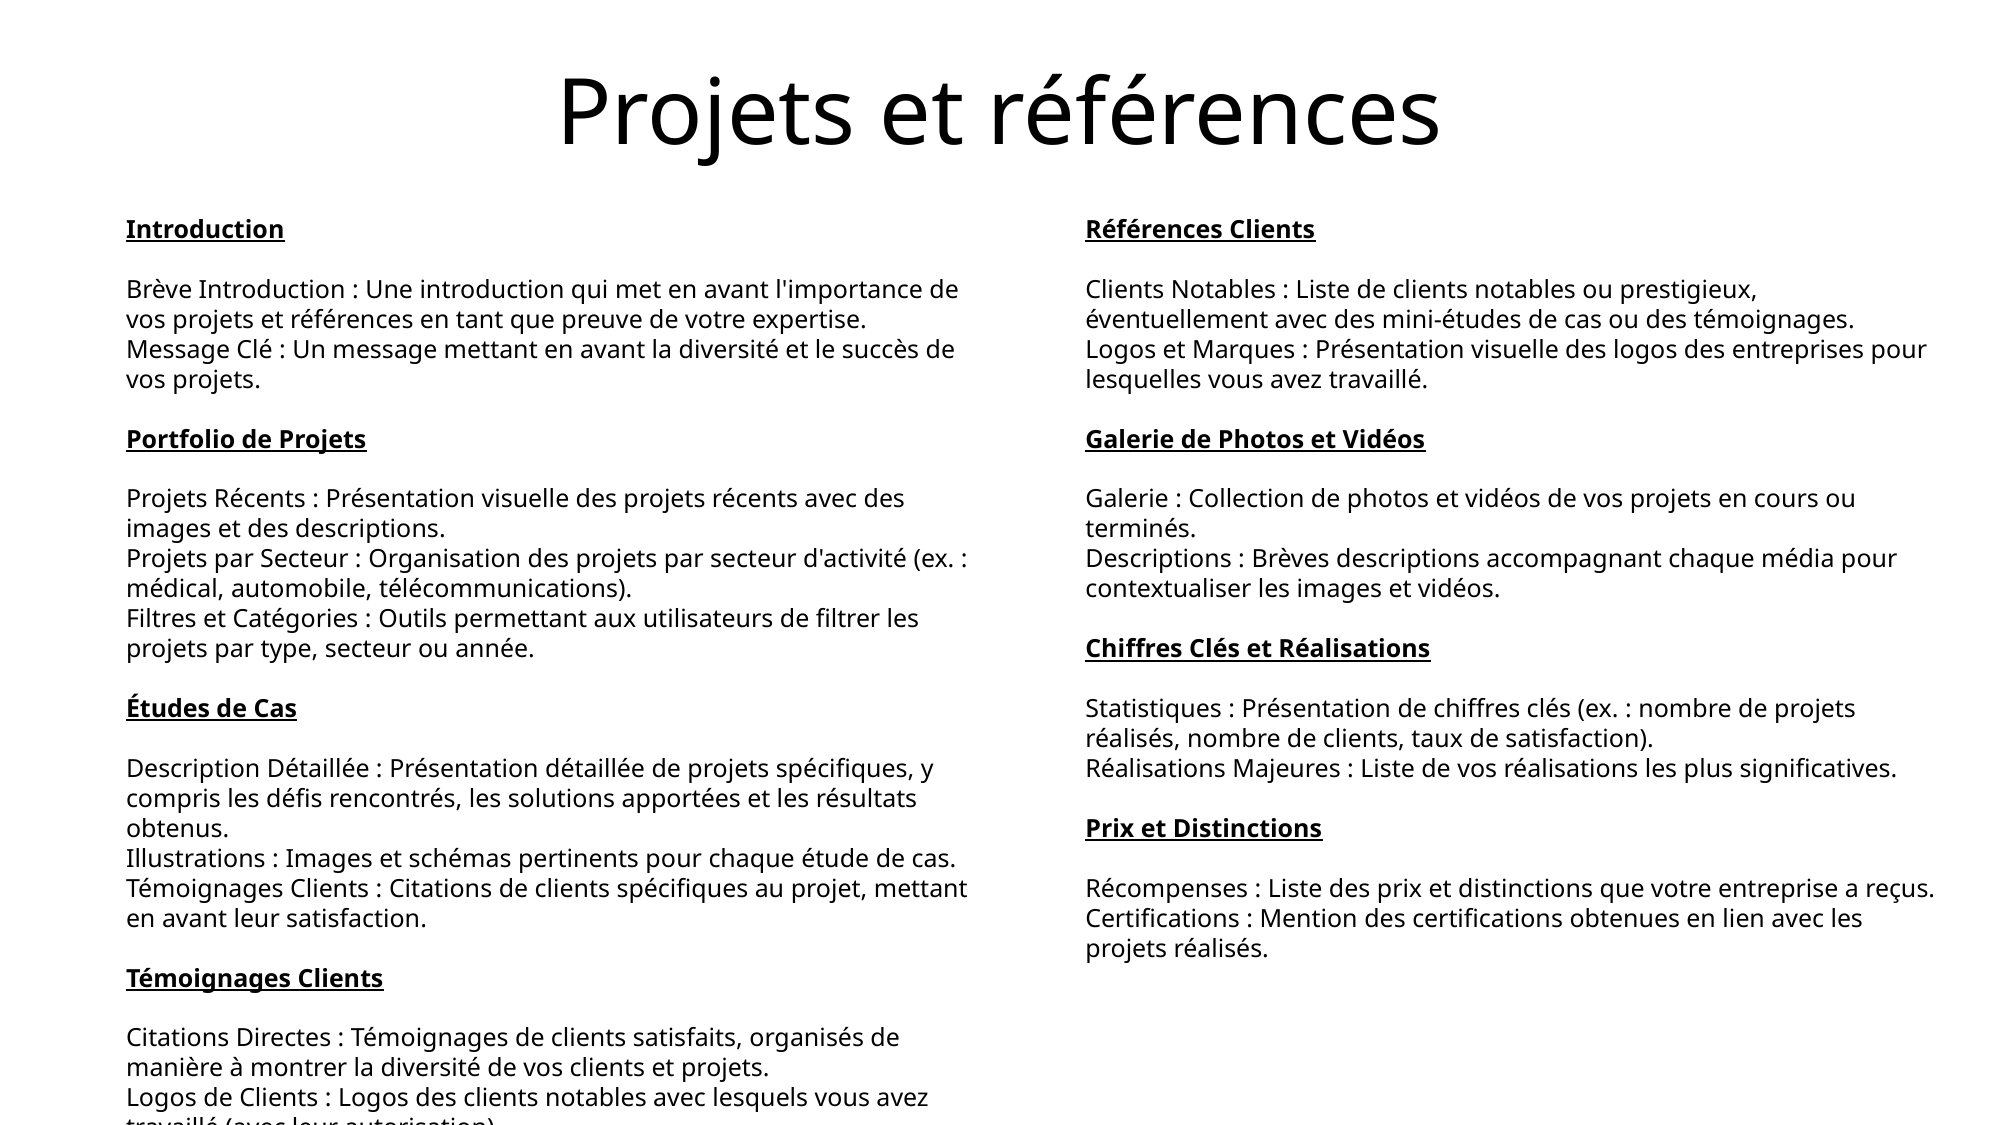

# Projets et références
Introduction
Brève Introduction : Une introduction qui met en avant l'importance de vos projets et références en tant que preuve de votre expertise.
Message Clé : Un message mettant en avant la diversité et le succès de vos projets.
Portfolio de Projets
Projets Récents : Présentation visuelle des projets récents avec des images et des descriptions.
Projets par Secteur : Organisation des projets par secteur d'activité (ex. : médical, automobile, télécommunications).
Filtres et Catégories : Outils permettant aux utilisateurs de filtrer les projets par type, secteur ou année.
Études de Cas
Description Détaillée : Présentation détaillée de projets spécifiques, y compris les défis rencontrés, les solutions apportées et les résultats obtenus.
Illustrations : Images et schémas pertinents pour chaque étude de cas.
Témoignages Clients : Citations de clients spécifiques au projet, mettant en avant leur satisfaction.
Témoignages Clients
Citations Directes : Témoignages de clients satisfaits, organisés de manière à montrer la diversité de vos clients et projets.
Logos de Clients : Logos des clients notables avec lesquels vous avez travaillé (avec leur autorisation).
Références Clients
Clients Notables : Liste de clients notables ou prestigieux, éventuellement avec des mini-études de cas ou des témoignages.
Logos et Marques : Présentation visuelle des logos des entreprises pour lesquelles vous avez travaillé.
Galerie de Photos et Vidéos
Galerie : Collection de photos et vidéos de vos projets en cours ou terminés.
Descriptions : Brèves descriptions accompagnant chaque média pour contextualiser les images et vidéos.
Chiffres Clés et Réalisations
Statistiques : Présentation de chiffres clés (ex. : nombre de projets réalisés, nombre de clients, taux de satisfaction).
Réalisations Majeures : Liste de vos réalisations les plus significatives.
Prix et Distinctions
Récompenses : Liste des prix et distinctions que votre entreprise a reçus.
Certifications : Mention des certifications obtenues en lien avec les projets réalisés.